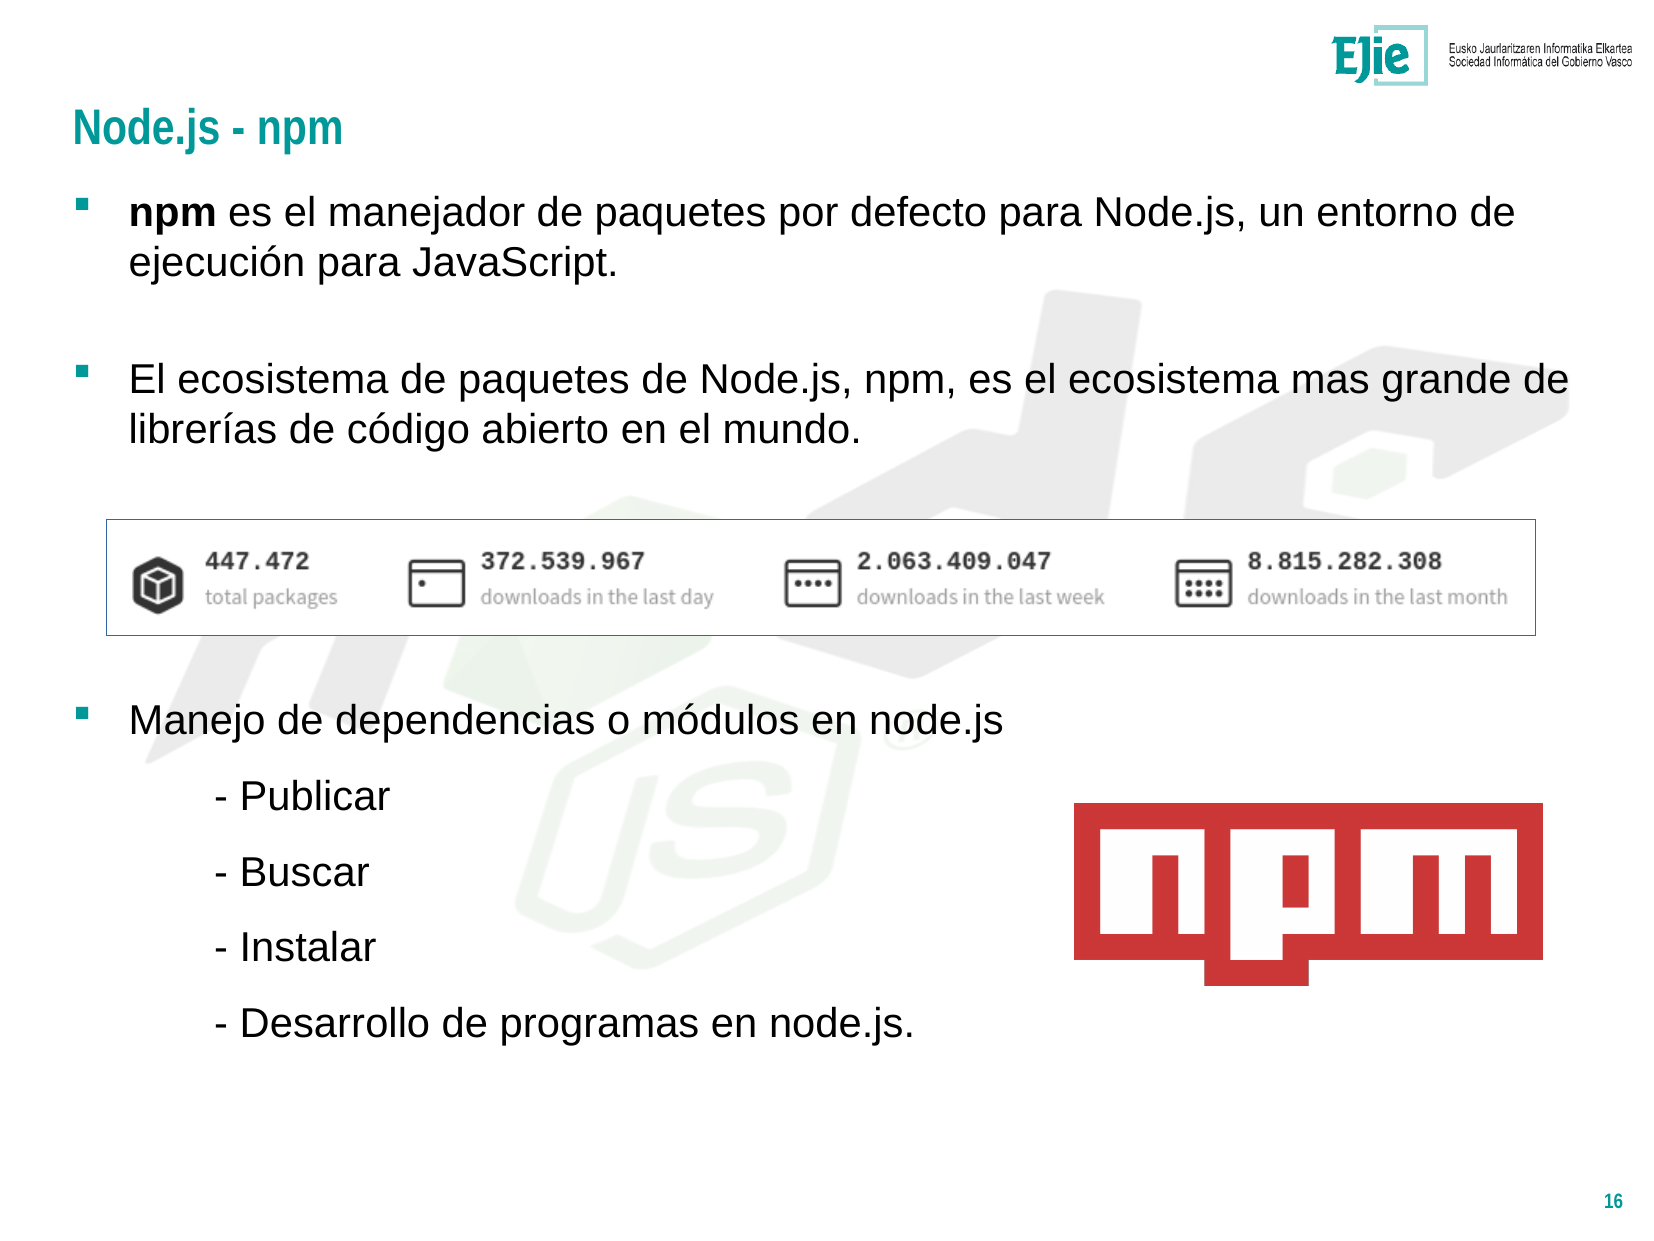

# Node.js - npm
npm es el manejador de paquetes por defecto para Node.js, un entorno de ejecución para JavaScript.
El ecosistema de paquetes de Node.js, npm, es el ecosistema mas grande de librerías de código abierto en el mundo.
Manejo de dependencias o módulos en node.js
- Publicar
- Buscar
- Instalar
- Desarrollo de programas en node.js.